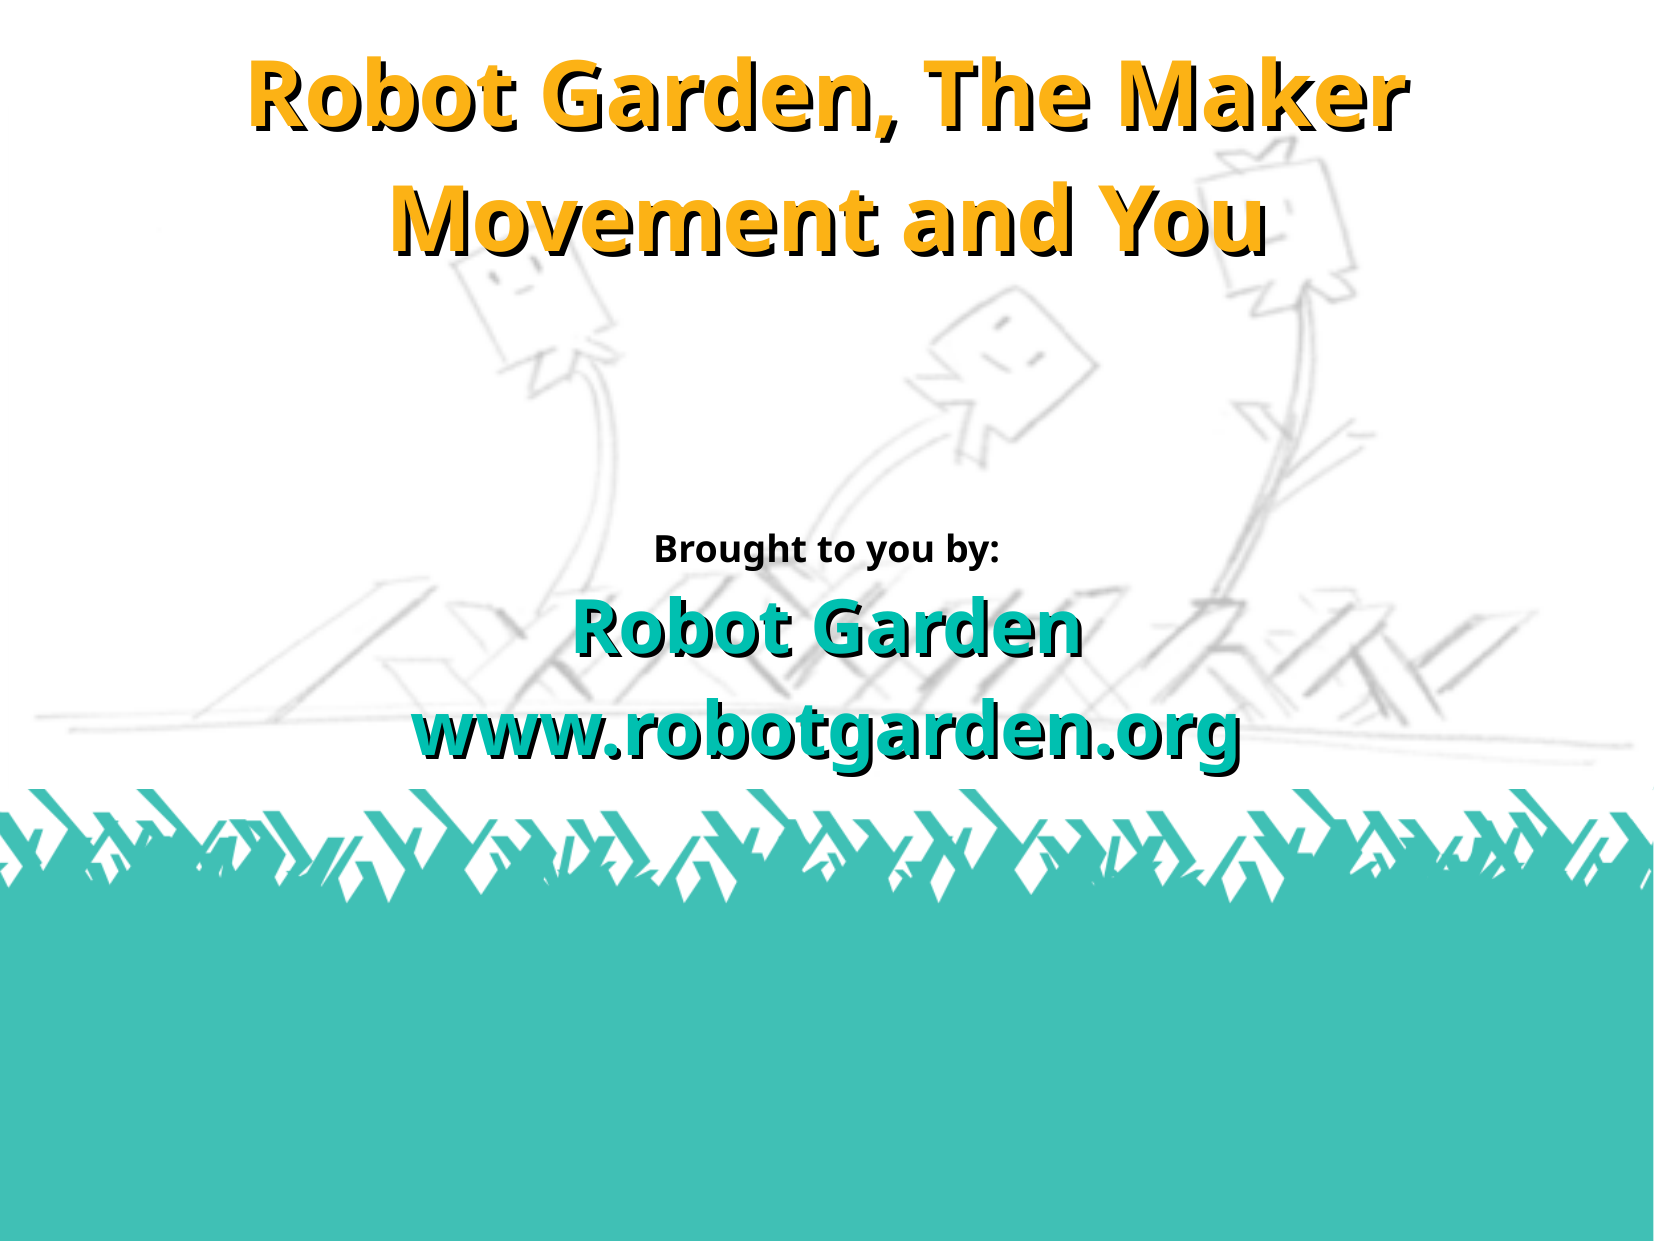

# Robot Garden, The Maker Movement and You
Brought to you by:
Robot Garden
www.robotgarden.org